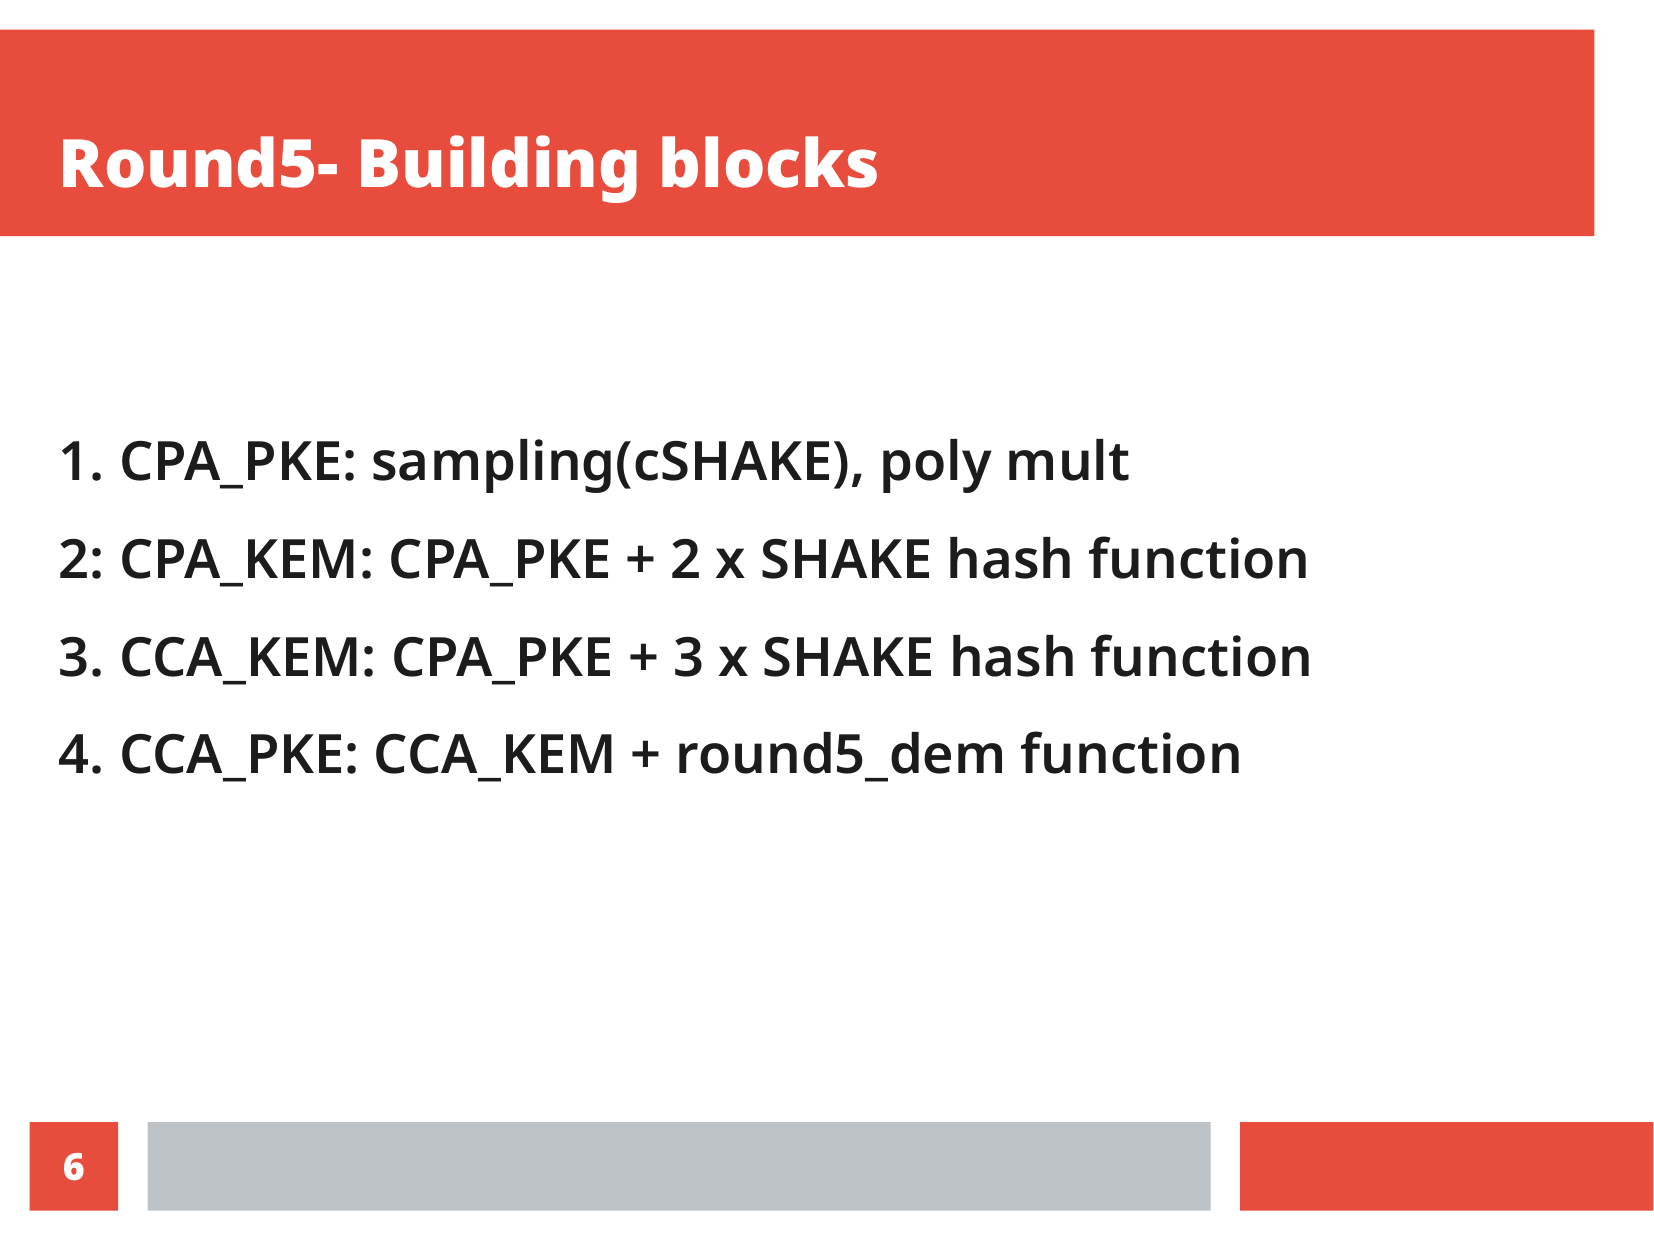

# Round5- Building blocks
1. CPA_PKE: sampling(cSHAKE), poly mult
2: CPA_KEM: CPA_PKE + 2 x SHAKE hash function
3. CCA_KEM: CPA_PKE + 3 x SHAKE hash function
4. CCA_PKE: CCA_KEM + round5_dem function
6